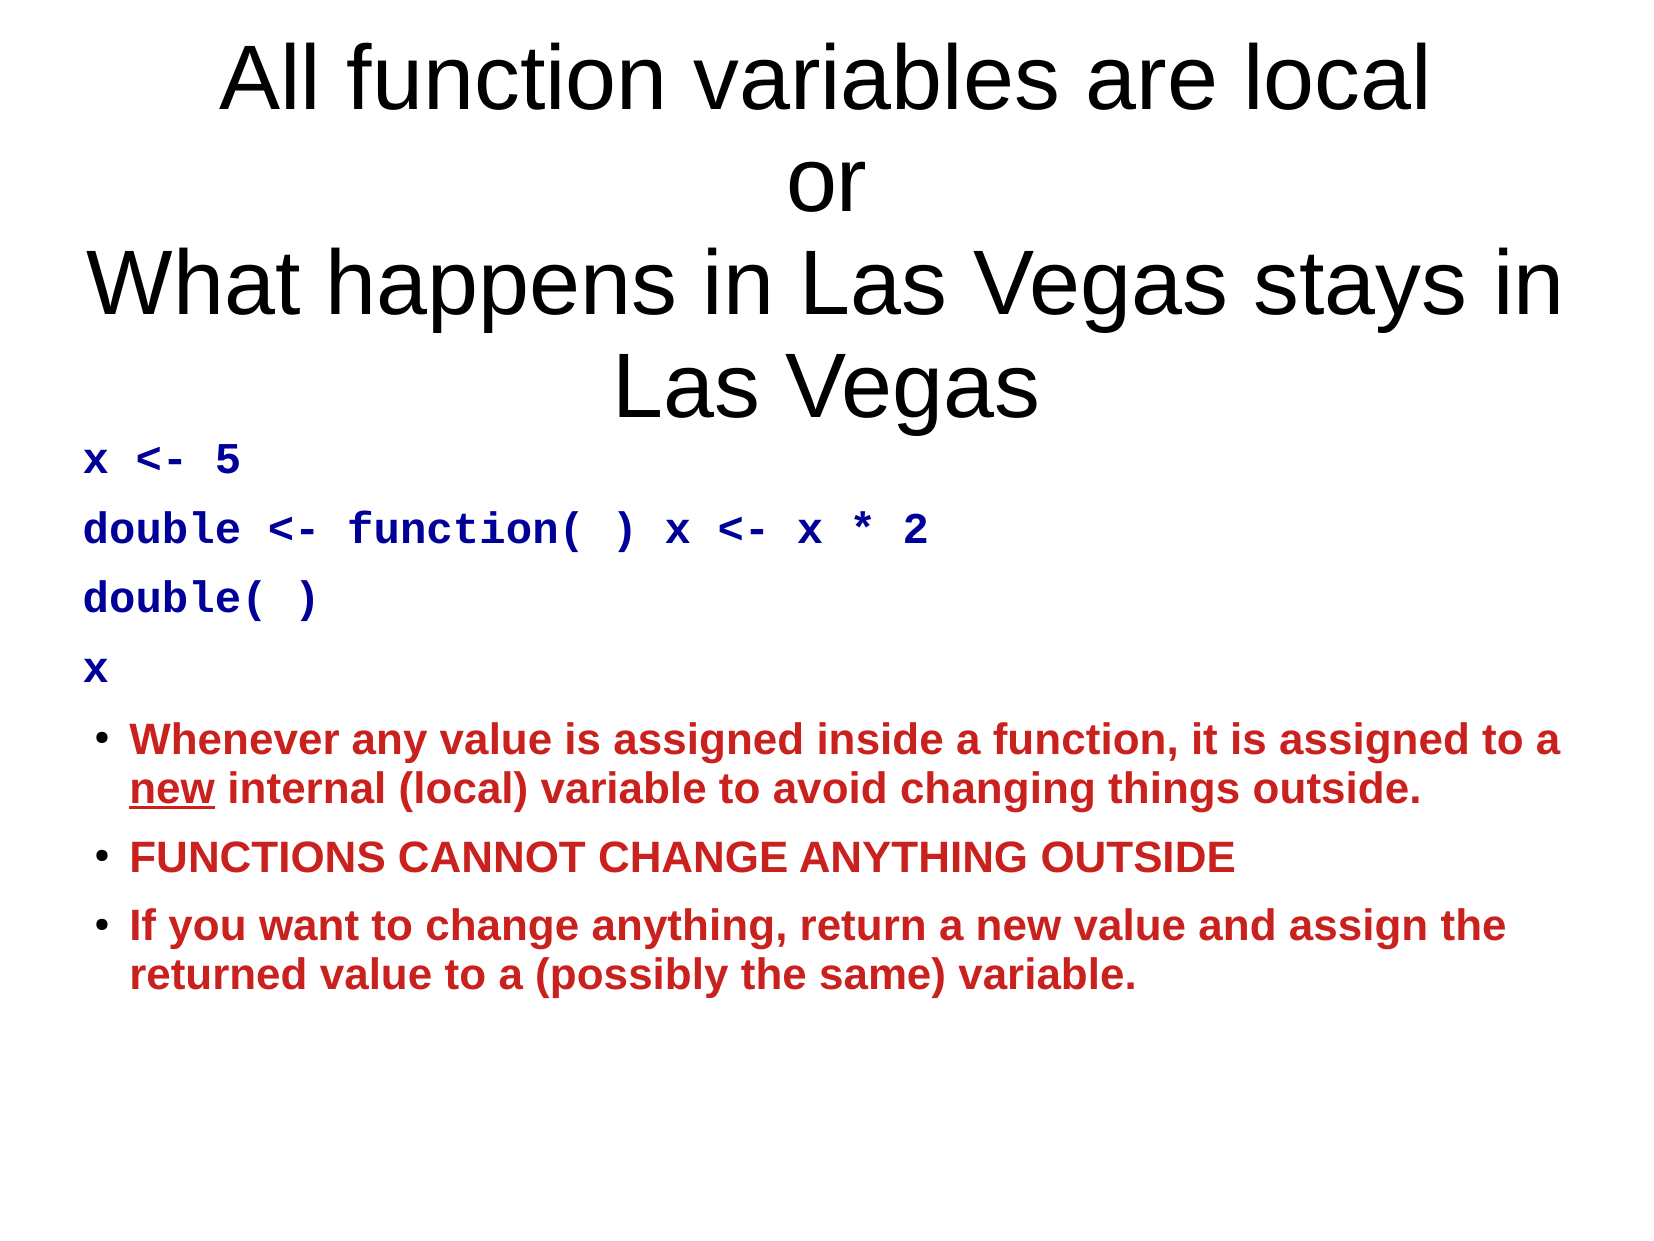

# All function variables are local or What happens in Las Vegas stays in Las Vegas
x <- 5
double <- function( ) x <- x * 2
double( )
x
Whenever any value is assigned inside a function, it is assigned to a new internal (local) variable to avoid changing things outside.
FUNCTIONS CANNOT CHANGE ANYTHING OUTSIDE
If you want to change anything, return a new value and assign the returned value to a (possibly the same) variable.